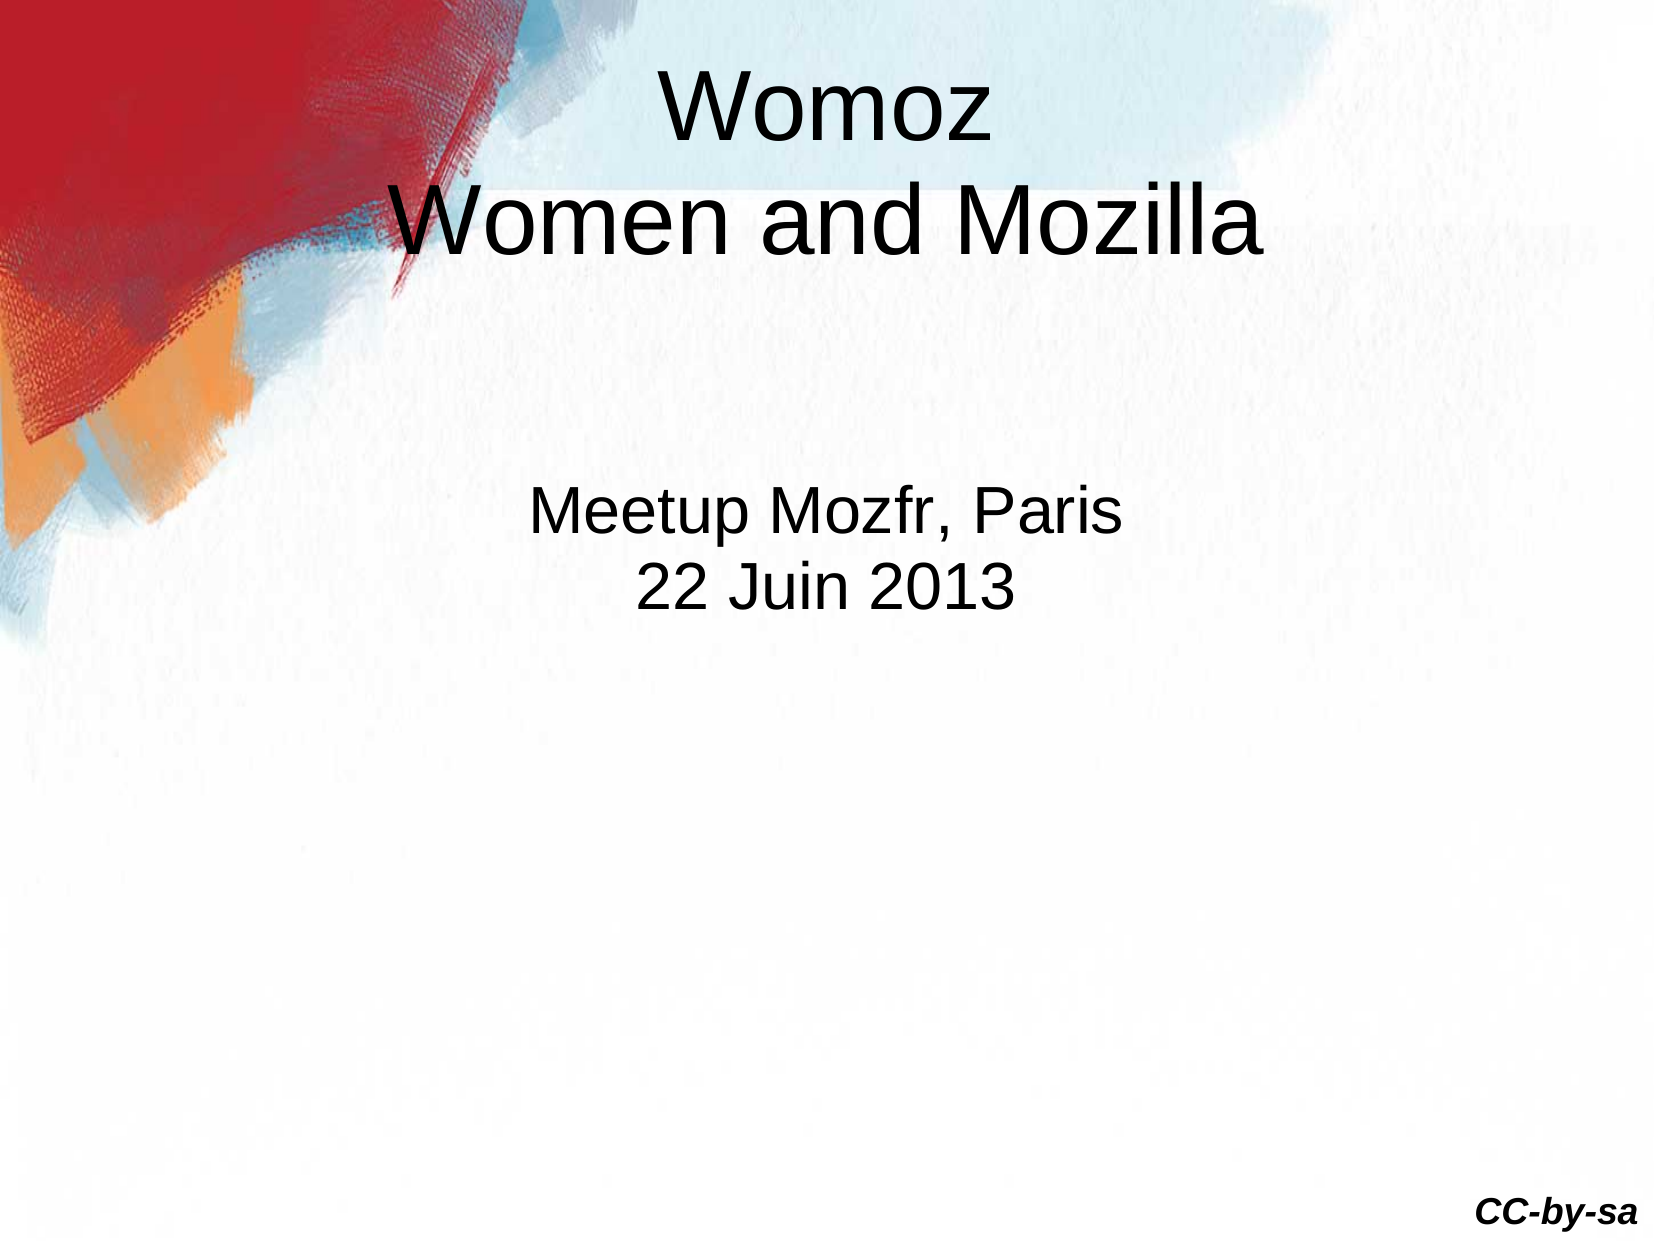

Womoz
Women and Mozilla
# Meetup Mozfr, Paris
22 Juin 2013
CC-by-sa